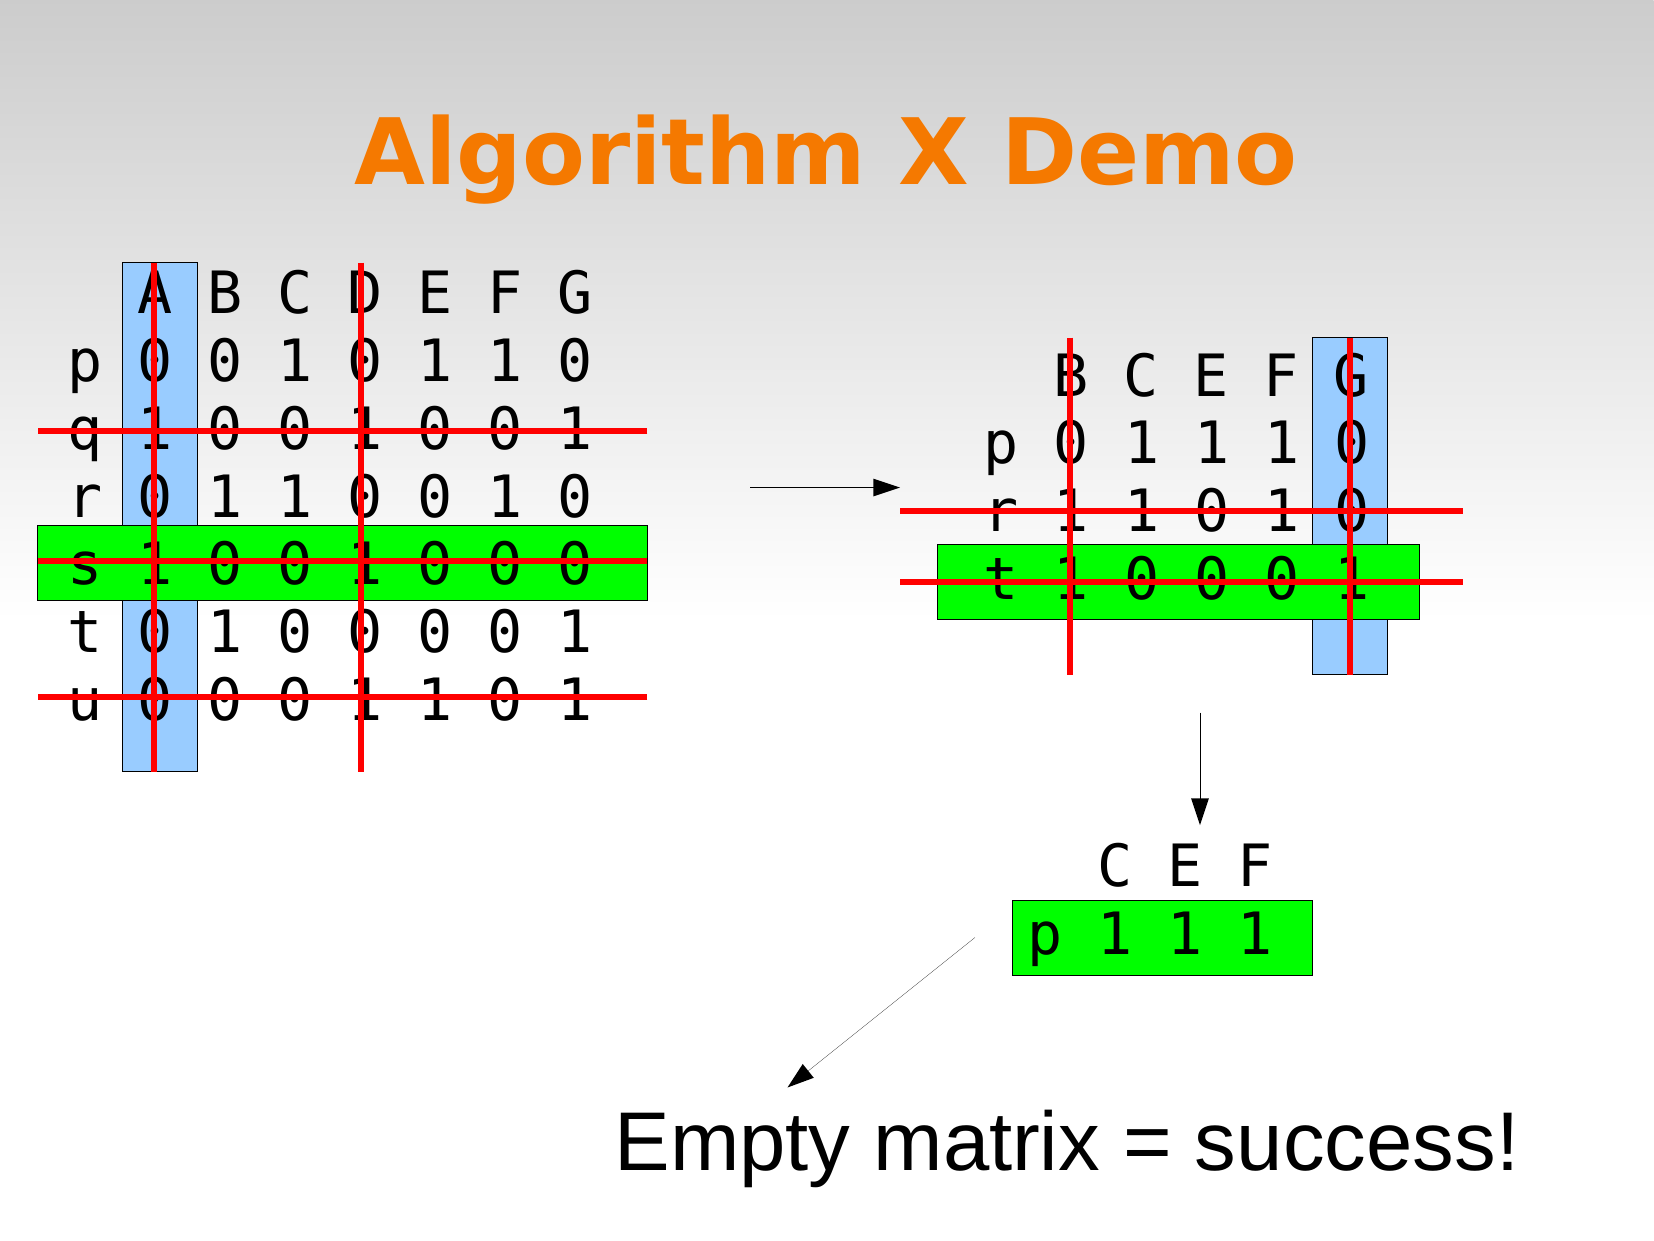

# Algorithm X Demo
 A B C D E F G
p 0 0 1 0 1 1 0
q 1 0 0 1 0 0 1
r 0 1 1 0 0 1 0
s 1 0 0 1 0 0 0
t 0 1 0 0 0 0 1
u 0 0 0 1 1 0 1
 B C E F G
p 0 1 1 1 0
r 1 1 0 1 0
t 1 0 0 0 1
 C E F
p 1 1 1
Empty matrix = success!